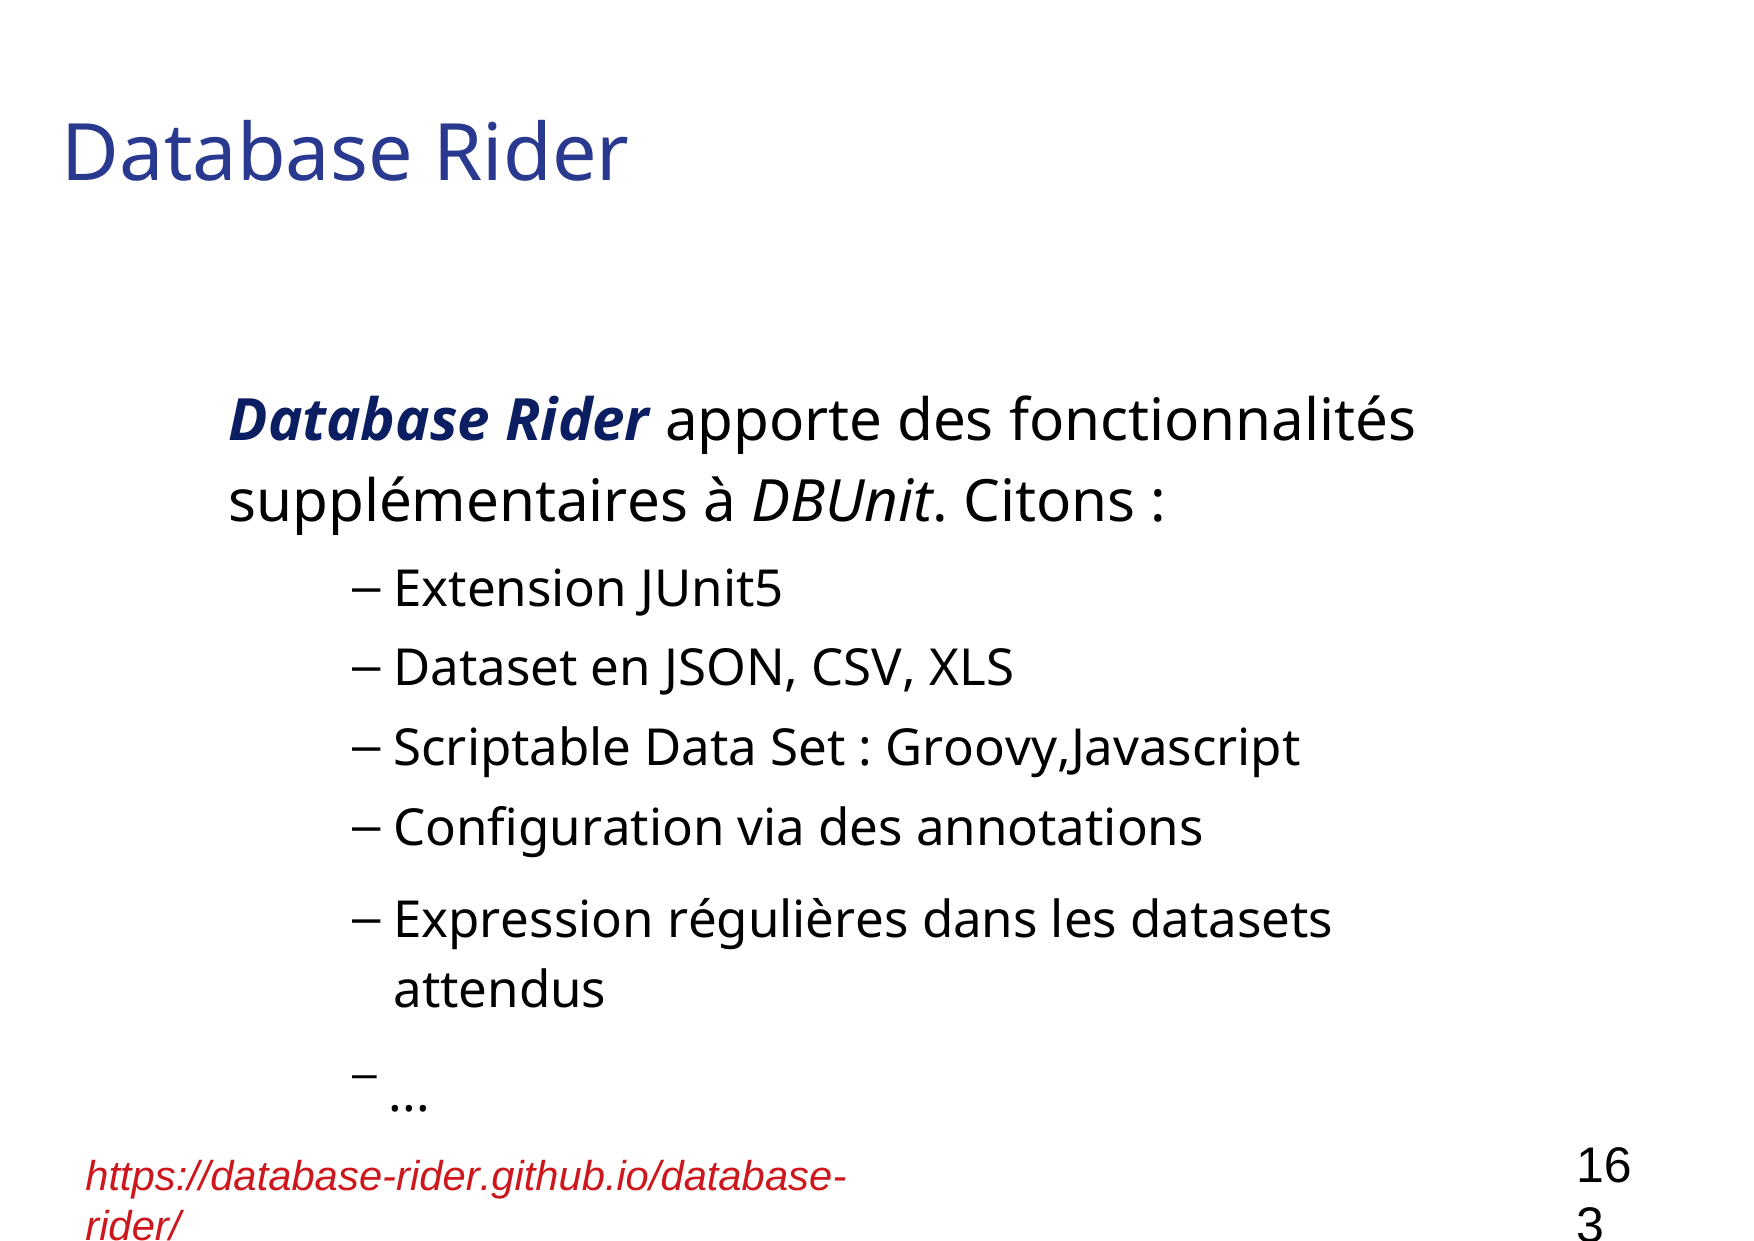

# Database Rider
Database Rider apporte des fonctionnalités supplémentaires à DBUnit. Citons :
Extension JUnit5
Dataset en JSON, CSV, XLS
Scriptable Data Set : Groovy,Javascript
Configuration via des annotations
Expression régulières dans les datasets attendus
– ...
163
https://database-rider.github.io/database-rider/